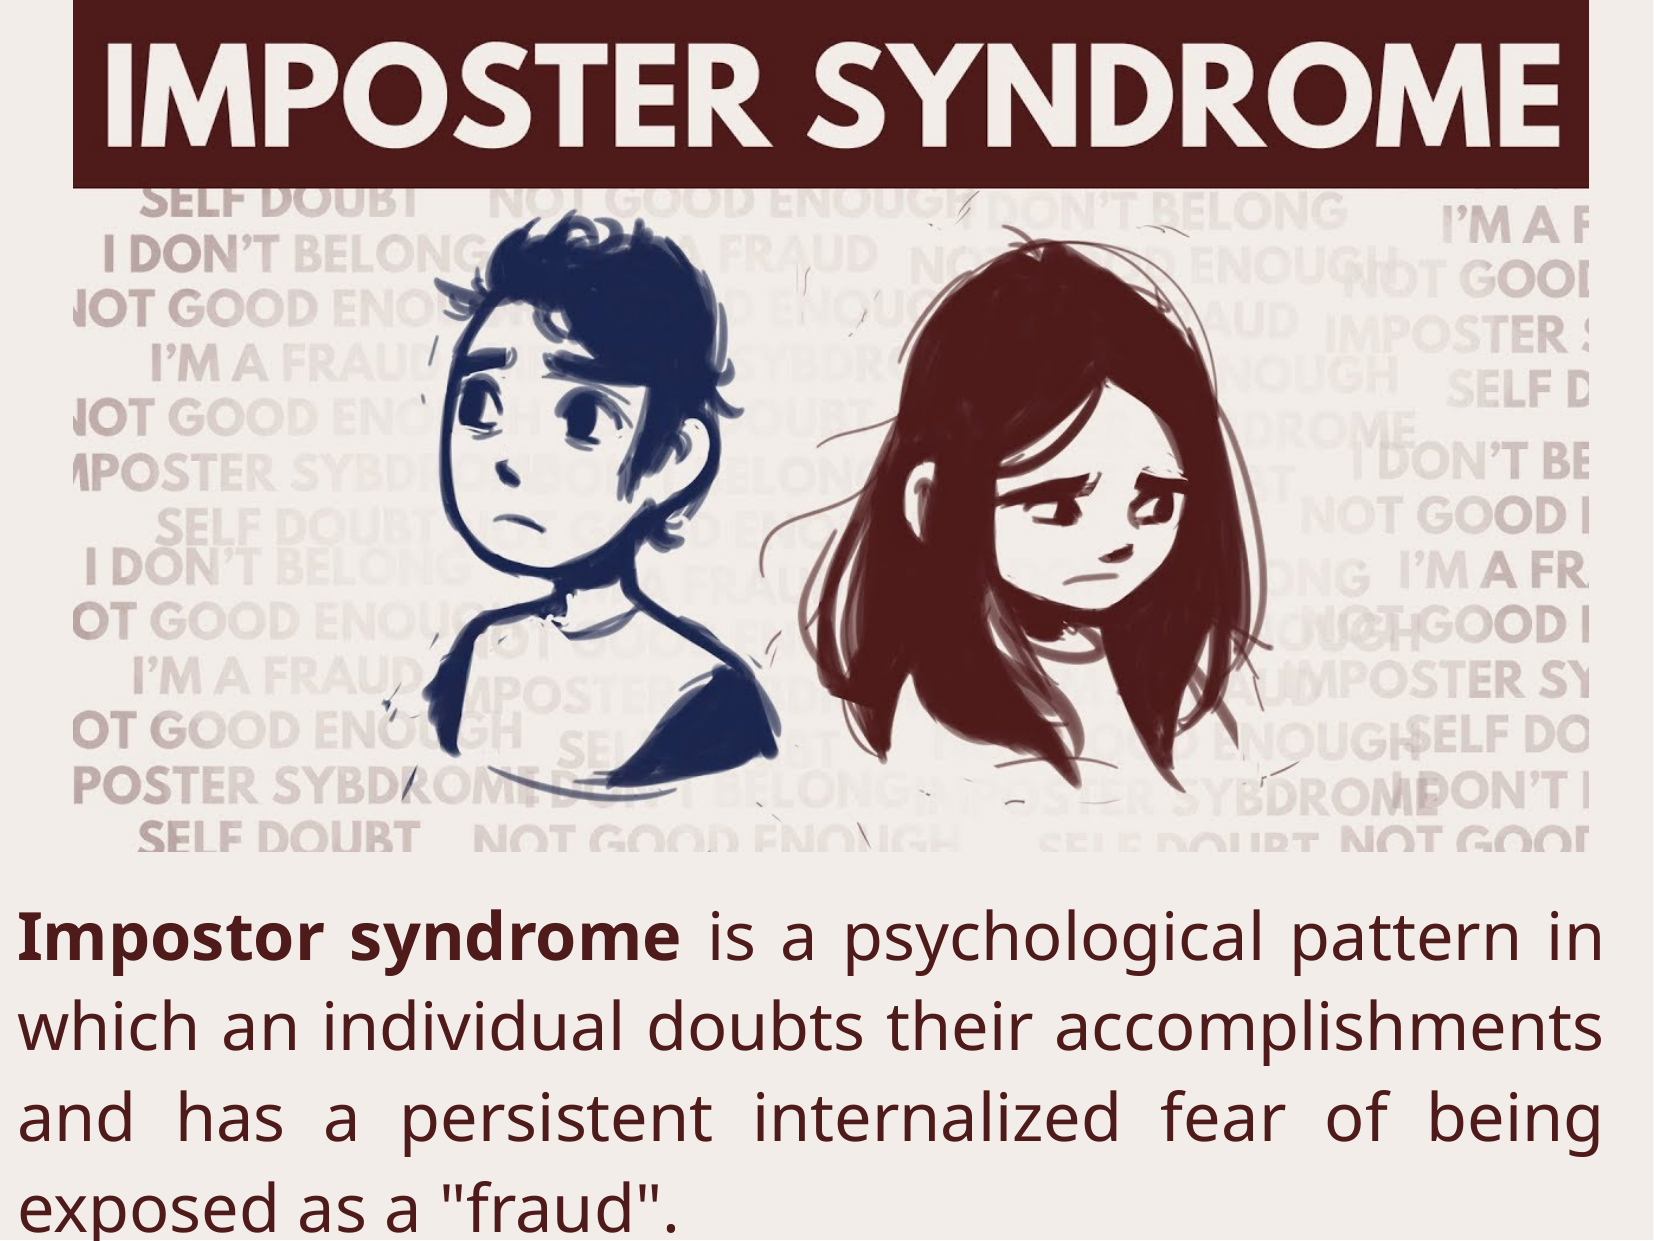

Impostor syndrome is a psychological pattern in which an individual doubts their accomplishments and has a persistent internalized fear of being exposed as a "fraud".